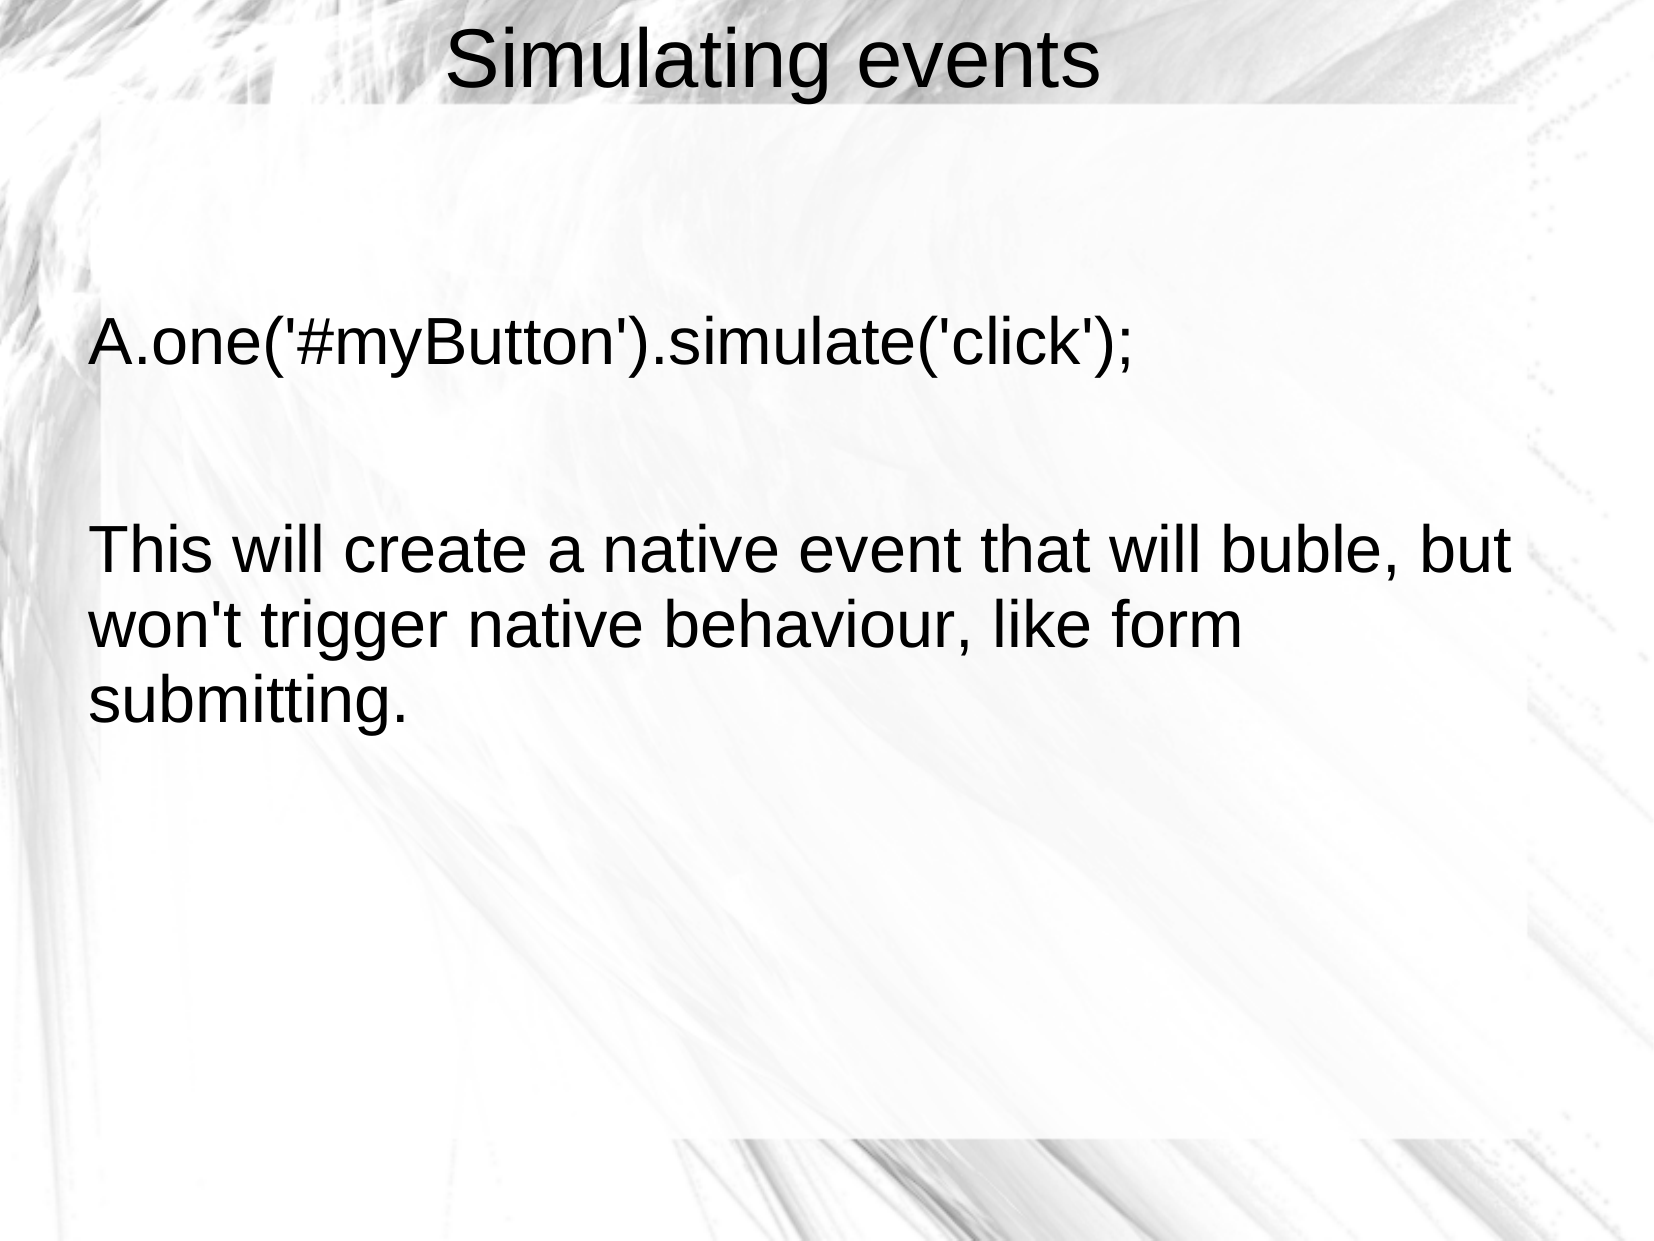

# Simulating events
A.one('#myButton').simulate('click');
This will create a native event that will buble, but won't trigger native behaviour, like form submitting.